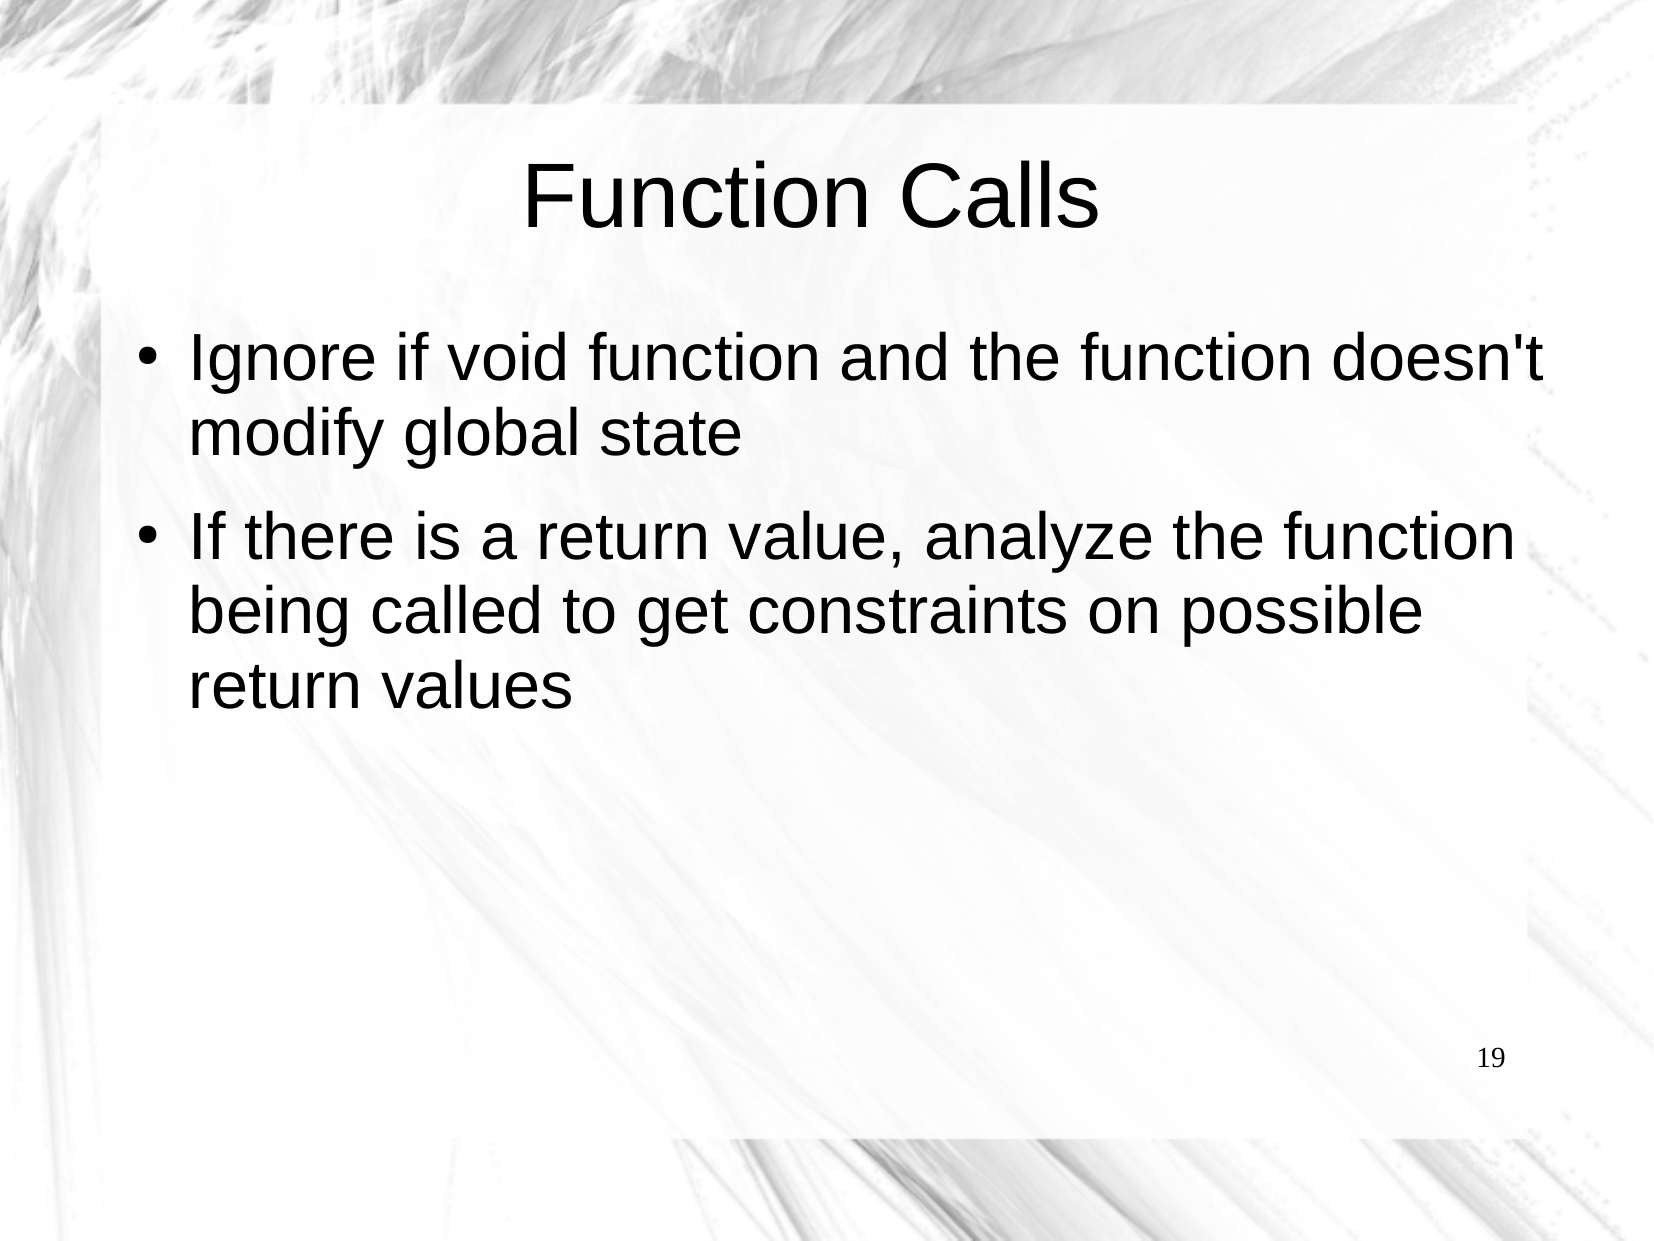

# Function Calls
Ignore if void function and the function doesn't modify global state
If there is a return value, analyze the function being called to get constraints on possible return values
19